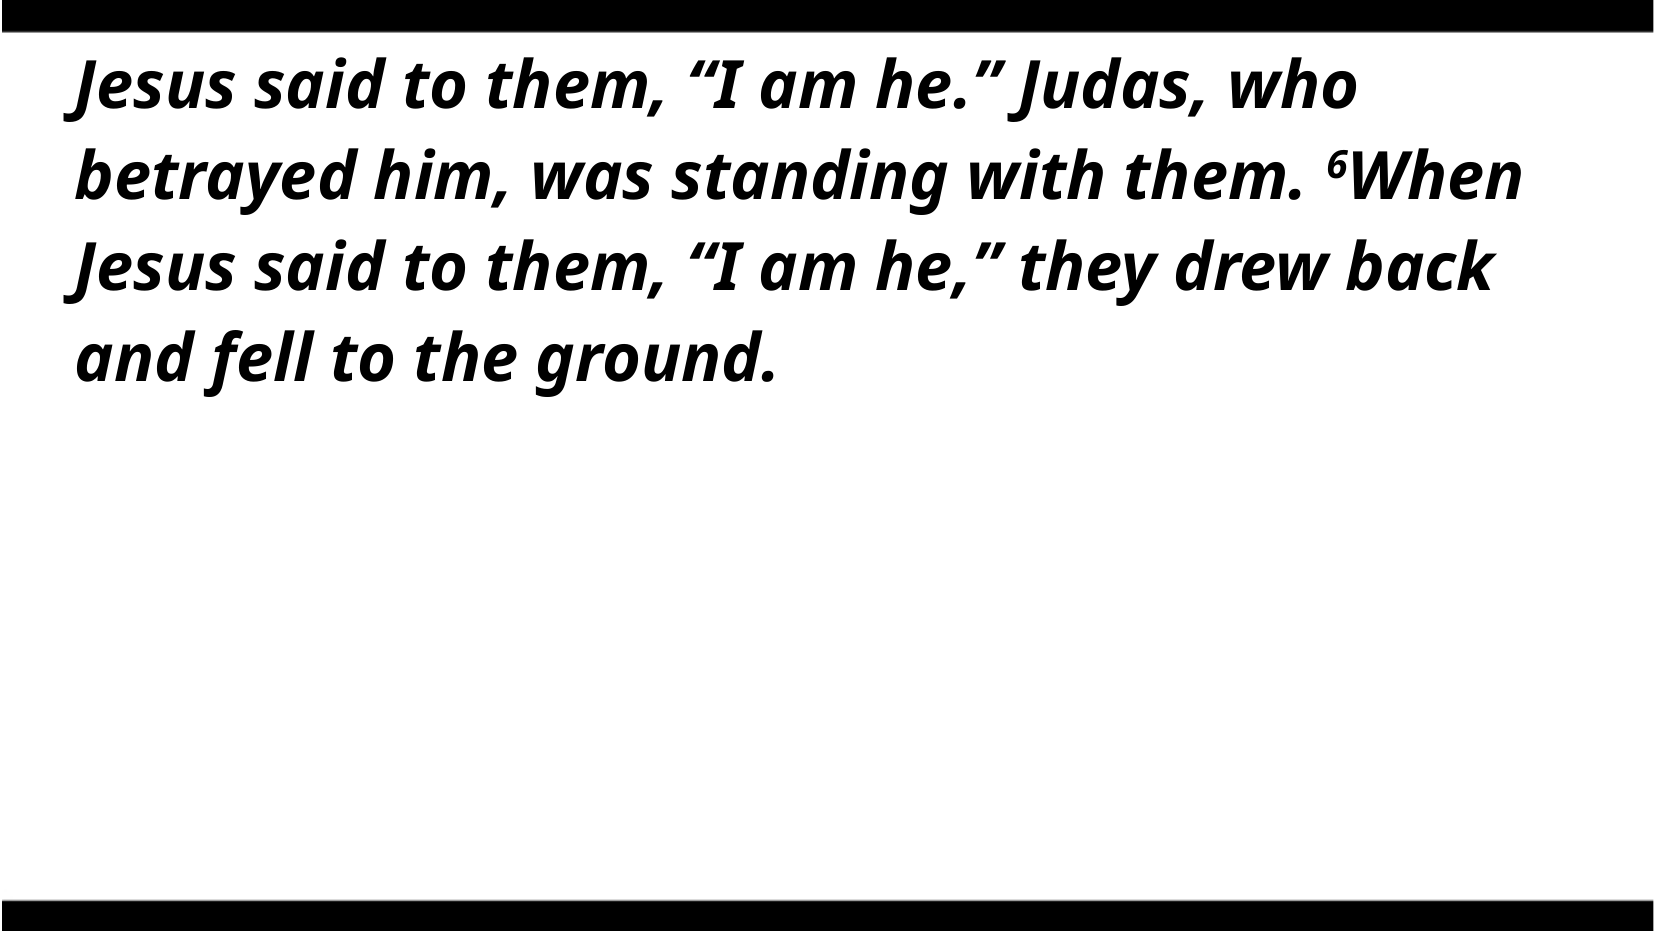

Jesus said to them, “I am he.” Judas, who betrayed him, was standing with them. 6When Jesus said to them, “I am he,” they drew back and fell to the ground.